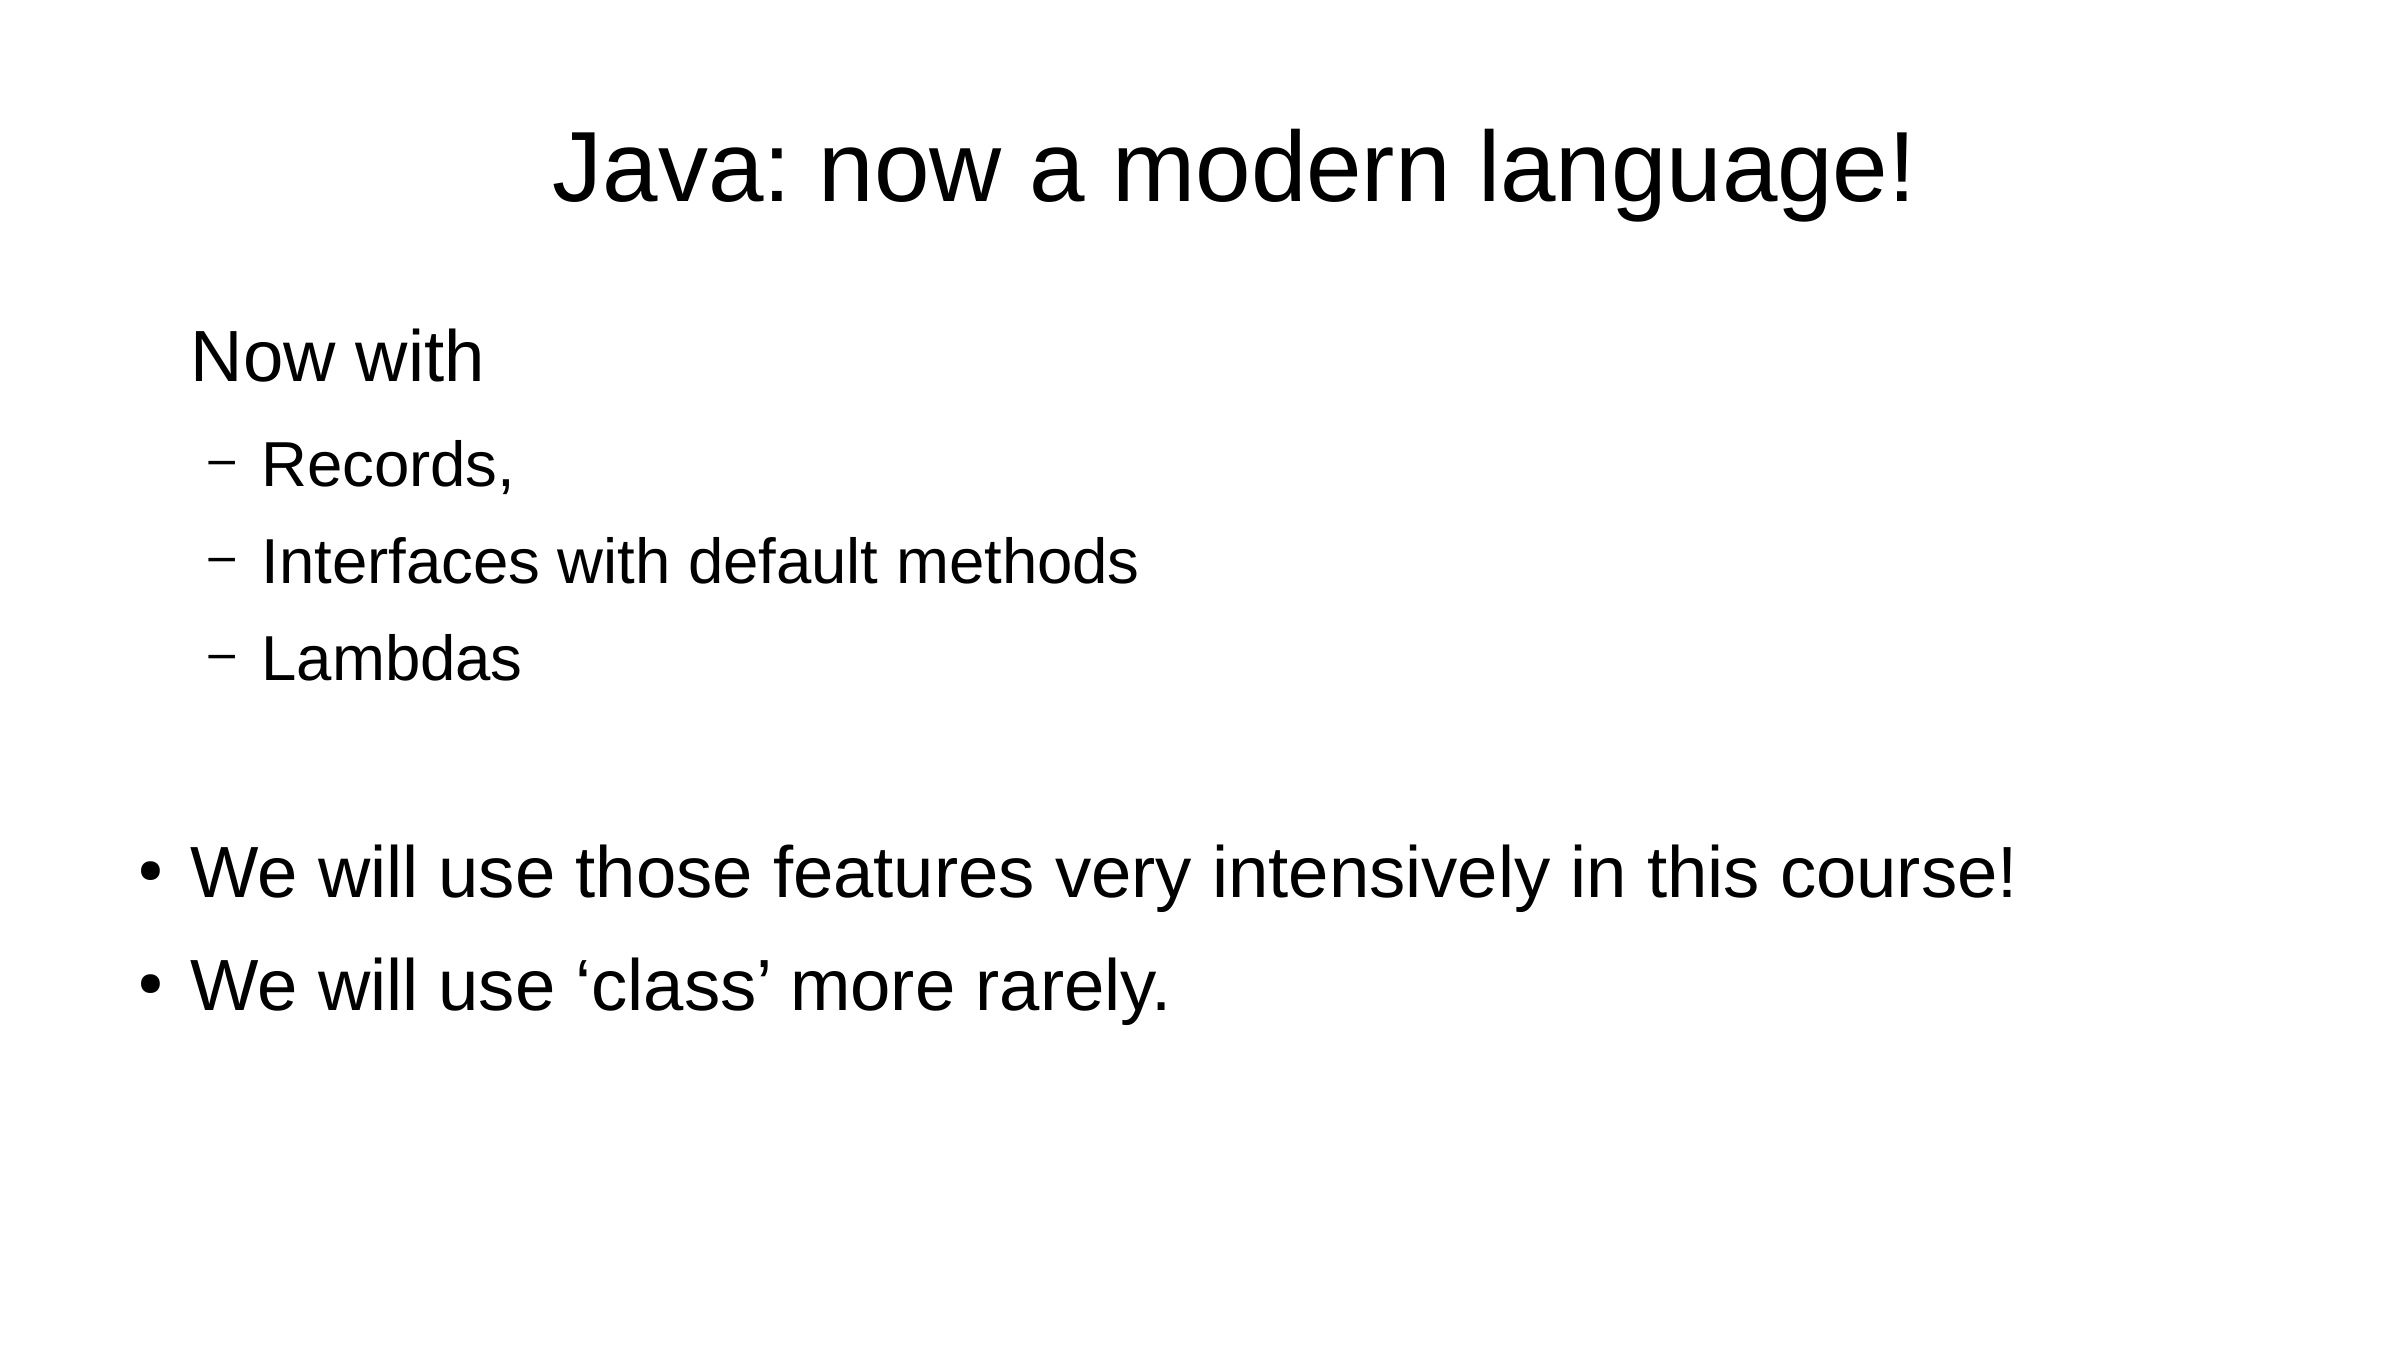

# Java: now a modern language!
Now with
Records,
Interfaces with default methods
Lambdas
We will use those features very intensively in this course!
We will use ‘class’ more rarely.